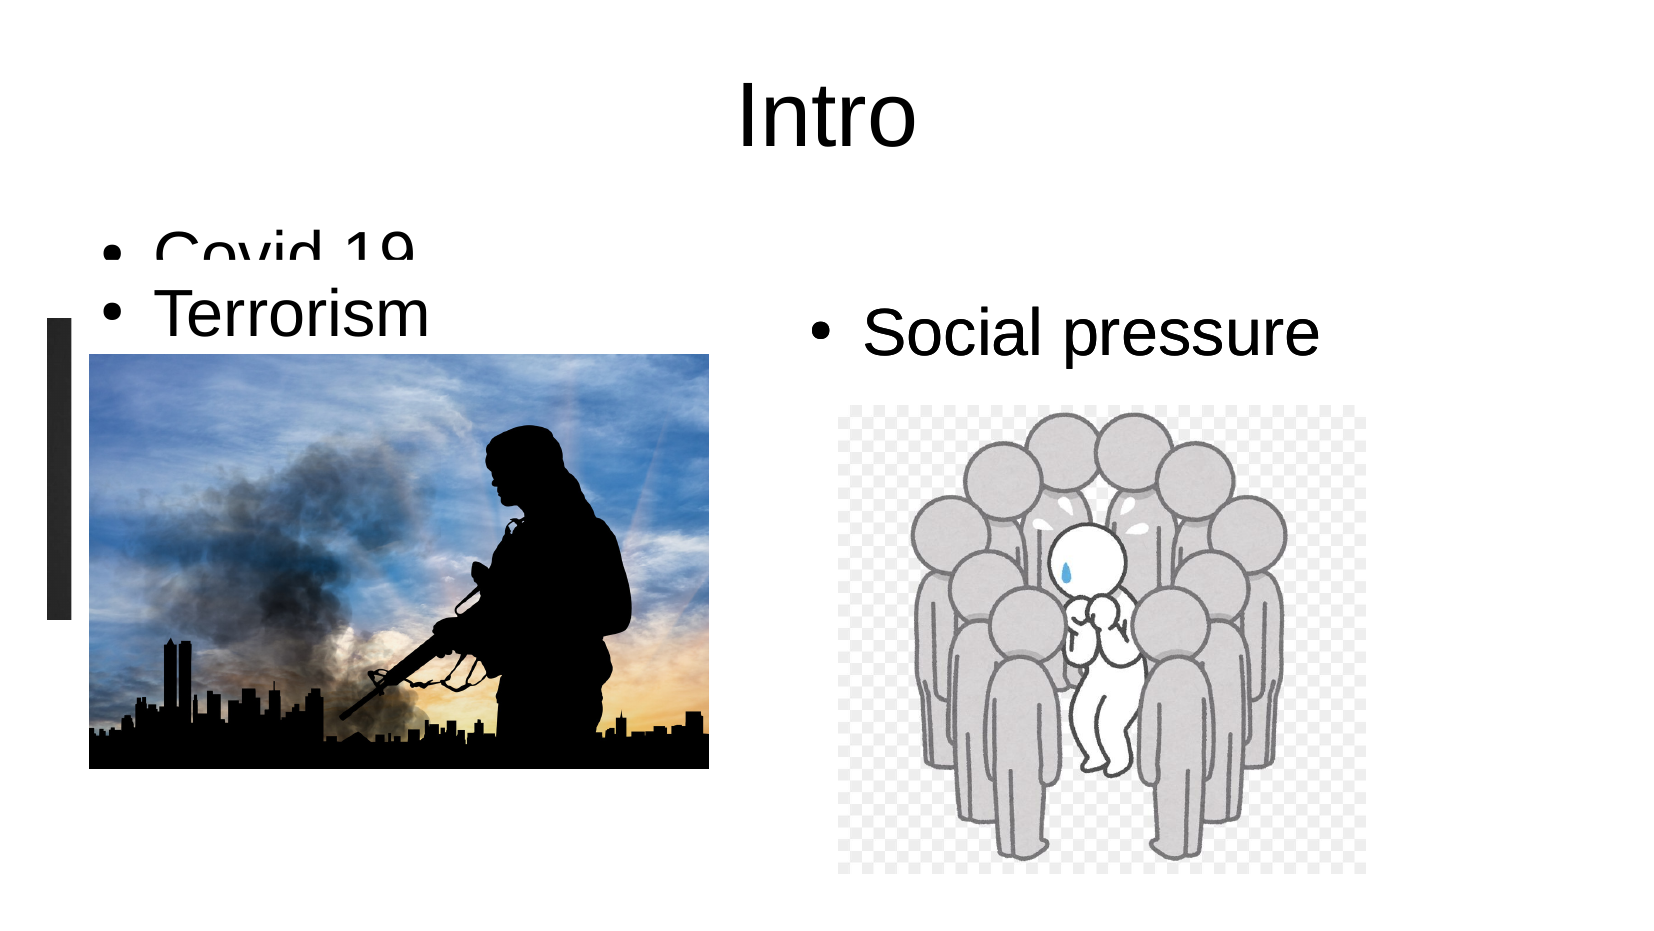

# Intro
Covid 19
Terrorism
Social pressure
Social pressure